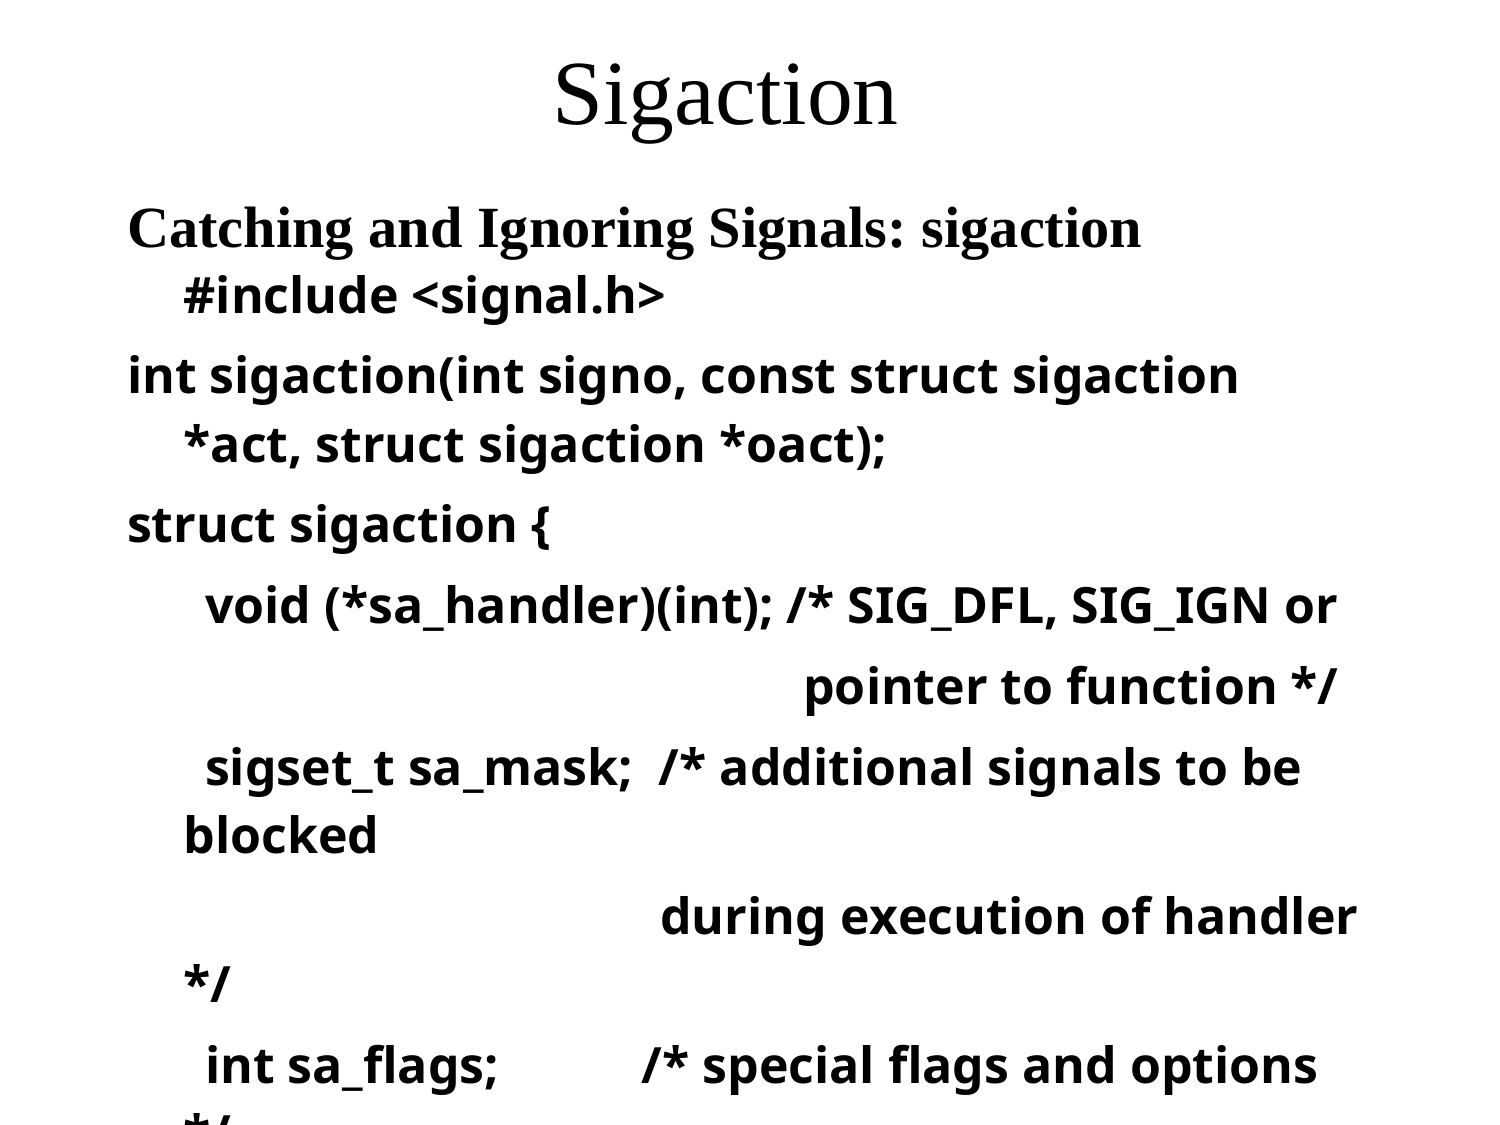

# Sigaction
Catching and Ignoring Signals: sigaction
#include <signal.h>
int sigaction(int signo, const struct sigaction *act, struct sigaction *oact);
struct sigaction {
 void (*sa_handler)(int); /* SIG_DFL, SIG_IGN or
 pointer to function */
 sigset_t sa_mask; /* additional signals to be blocked
 during execution of handler */
 int sa_flags; /* special flags and options */
 ….
 } Note : Either act or oact may be NULL